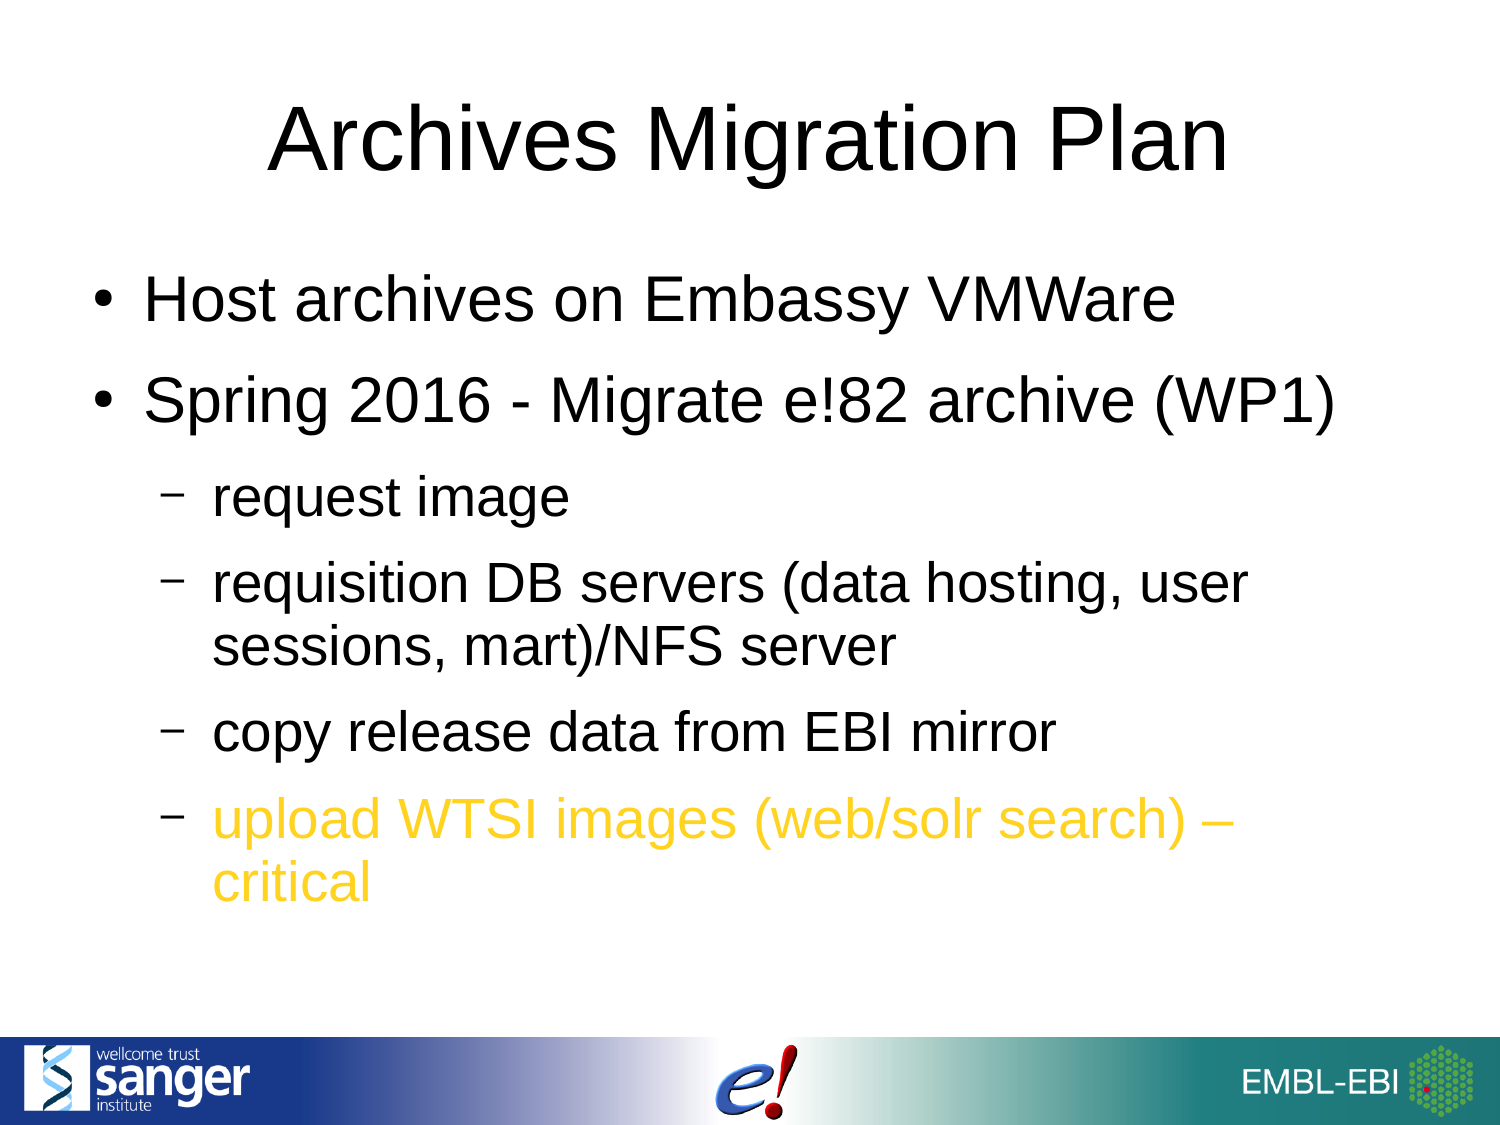

# Archives Migration Plan
Host archives on Embassy VMWare
Spring 2016 - Migrate e!82 archive (WP1)
request image
requisition DB servers (data hosting, user sessions, mart)/NFS server
copy release data from EBI mirror
upload WTSI images (web/solr search) – critical